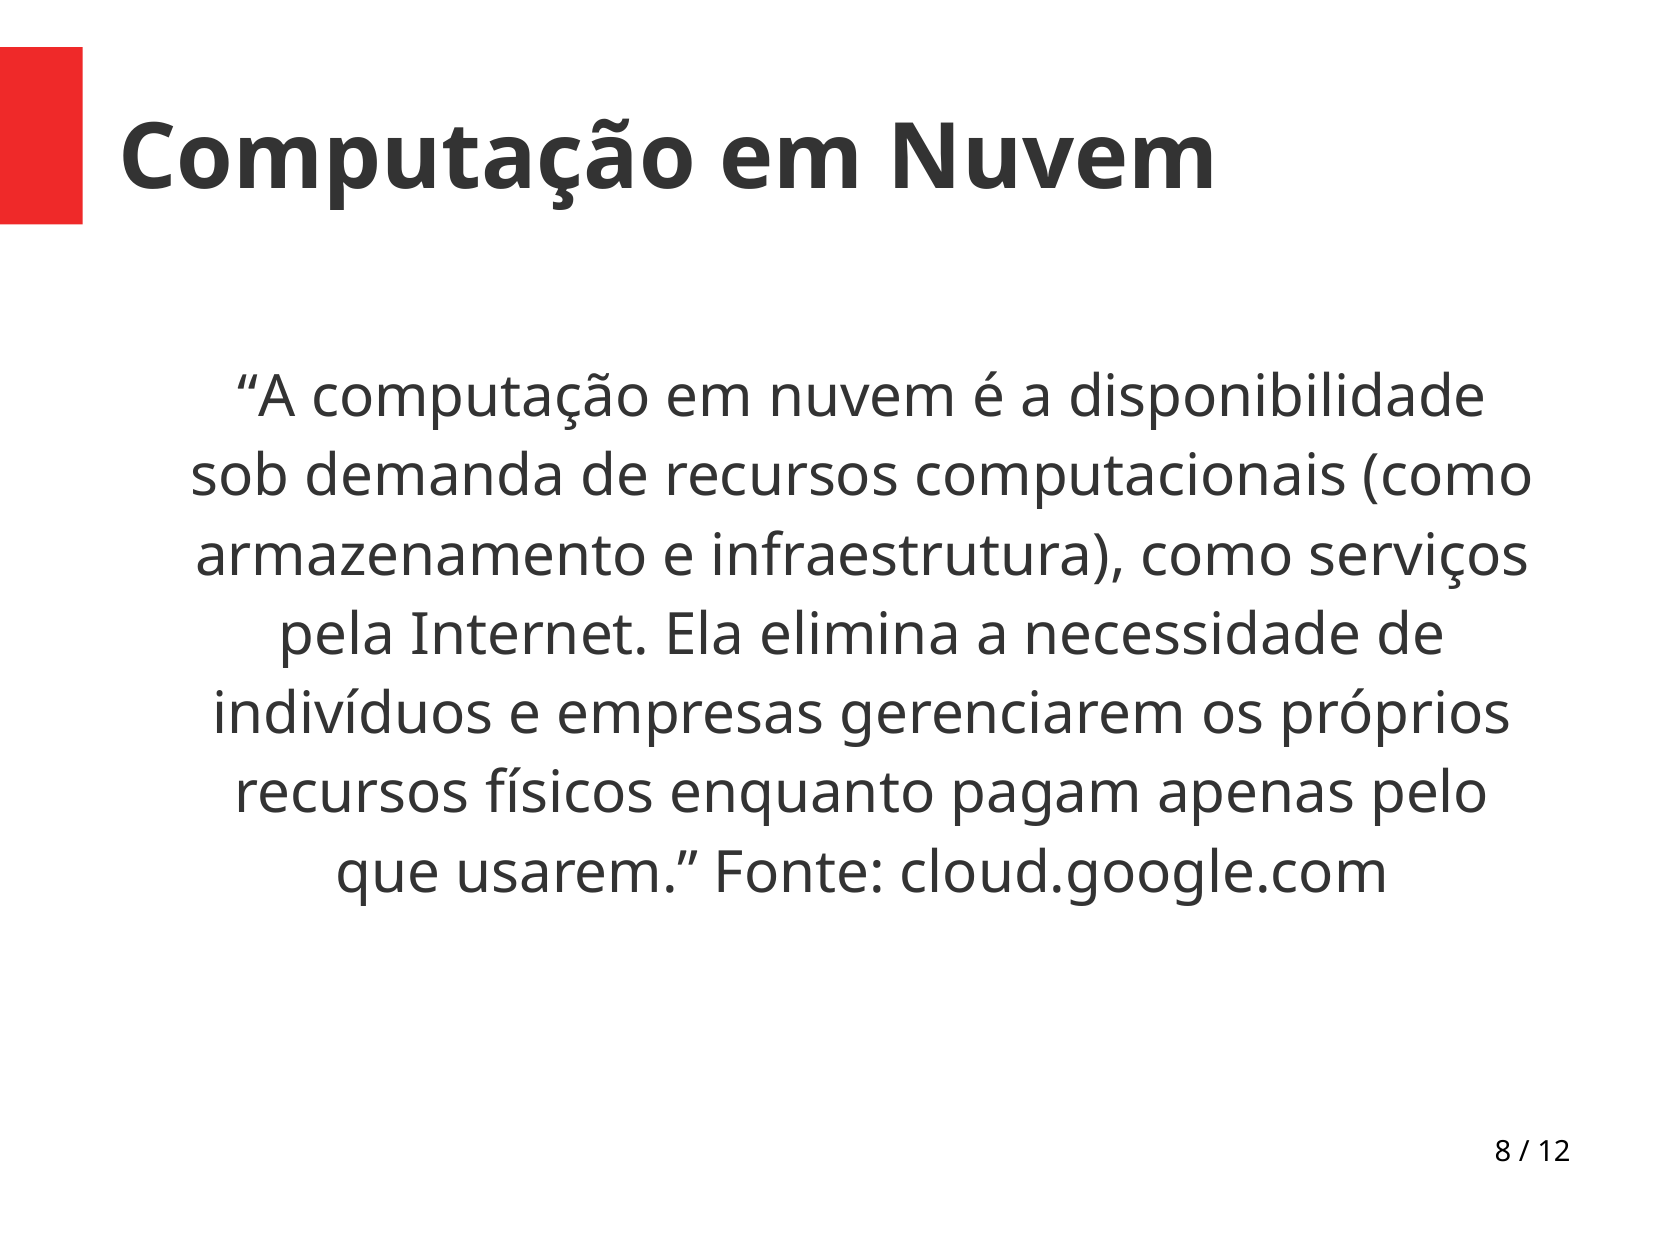

# Computação em Nuvem
“A computação em nuvem é a disponibilidade sob demanda de recursos computacionais (como armazenamento e infraestrutura), como serviços pela Internet. Ela elimina a necessidade de indivíduos e empresas gerenciarem os próprios recursos físicos enquanto pagam apenas pelo que usarem.” Fonte: cloud.google.com
8